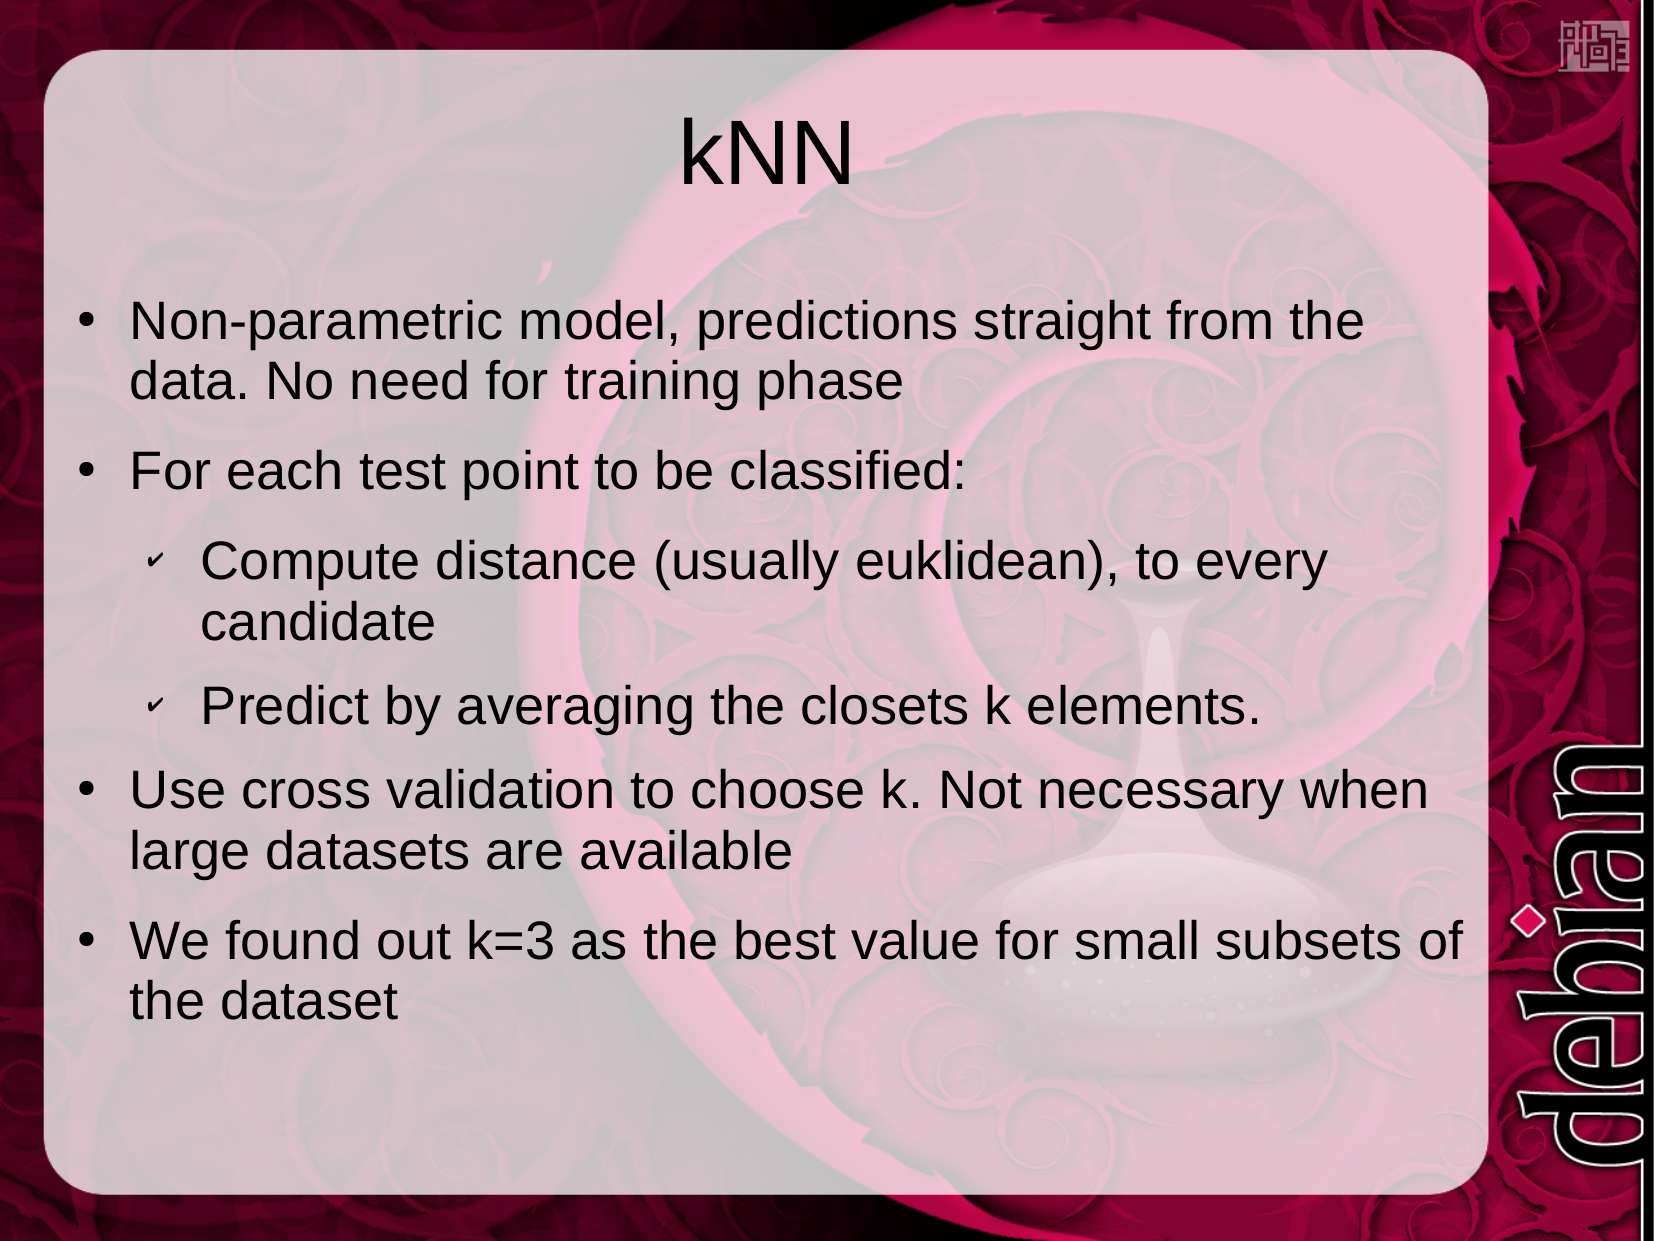

# kNN
Non-parametric model, predictions straight from the data. No need for training phase
For each test point to be classified:
Compute distance (usually euklidean), to every candidate
Predict by averaging the closets k elements.
Use cross validation to choose k. Not necessary when large datasets are available
We found out k=3 as the best value for small subsets of the dataset